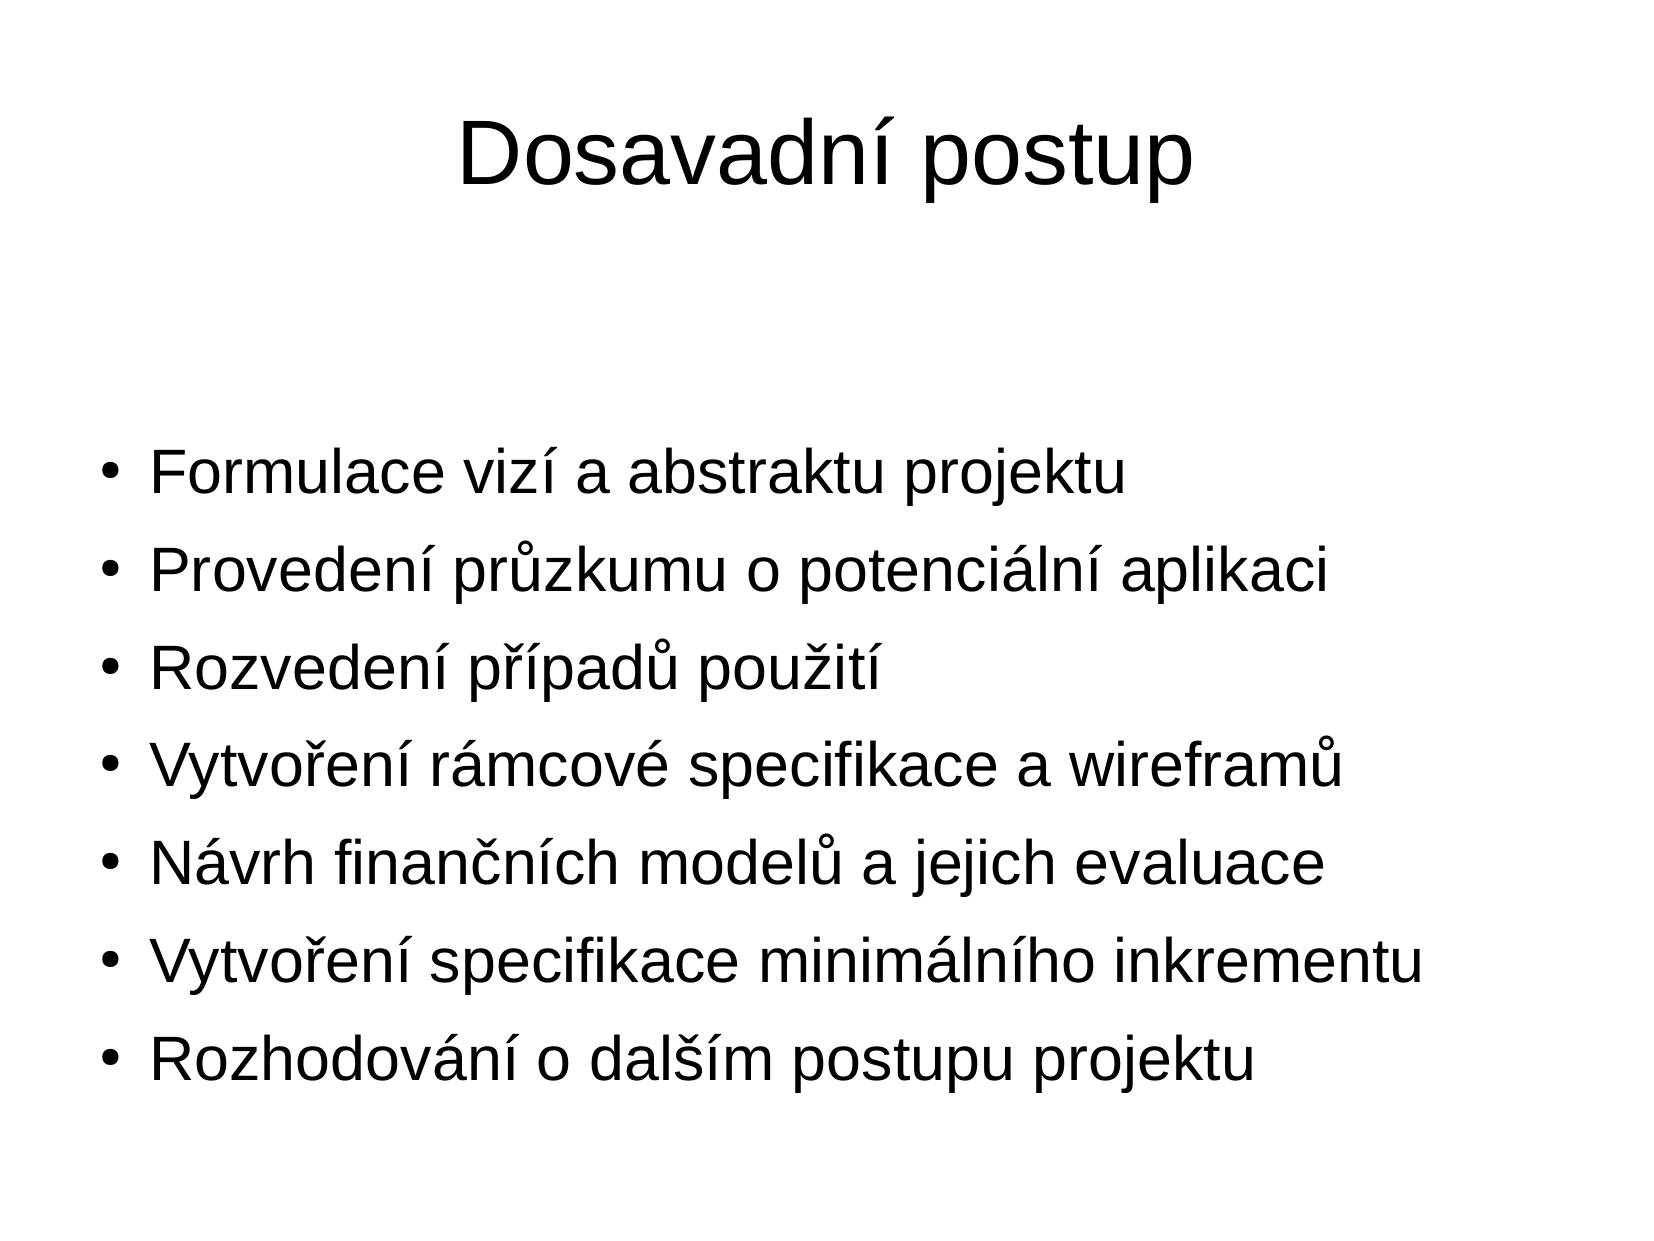

# Dosavadní postup
Formulace vizí a abstraktu projektu
Provedení průzkumu o potenciální aplikaci
Rozvedení případů použití
Vytvoření rámcové specifikace a wireframů
Návrh finančních modelů a jejich evaluace
Vytvoření specifikace minimálního inkrementu
Rozhodování o dalším postupu projektu